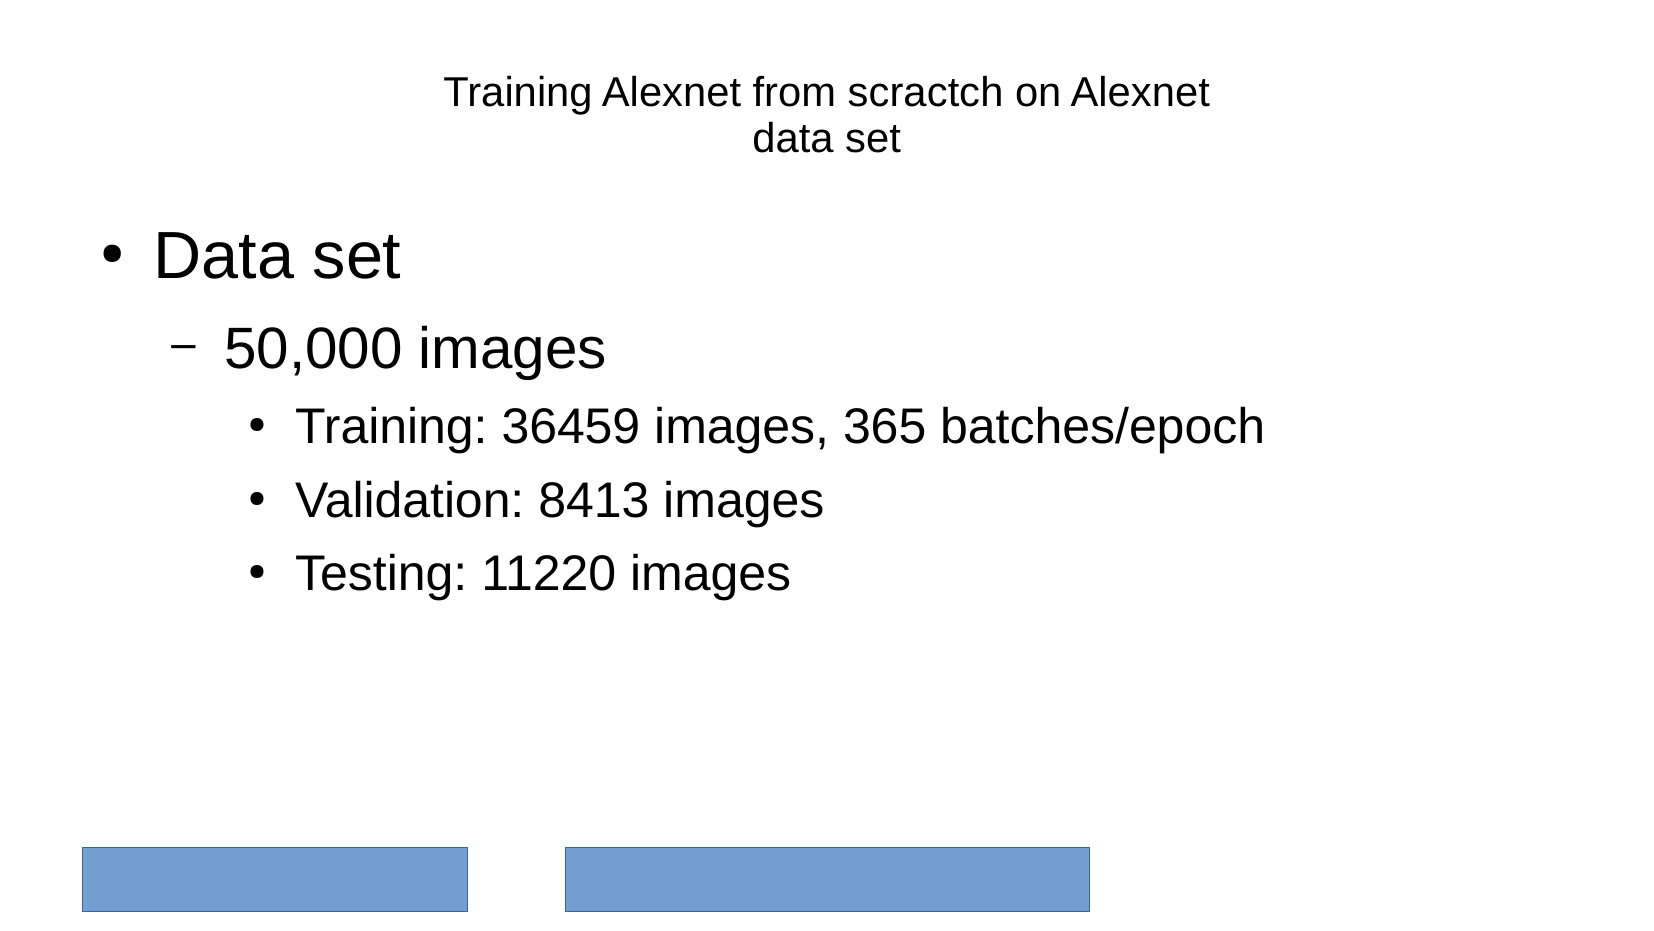

# Training Alexnet from scractch on Alexnet data set
Data set
50,000 images
Training: 36459 images, 365 batches/epoch
Validation: 8413 images
Testing: 11220 images